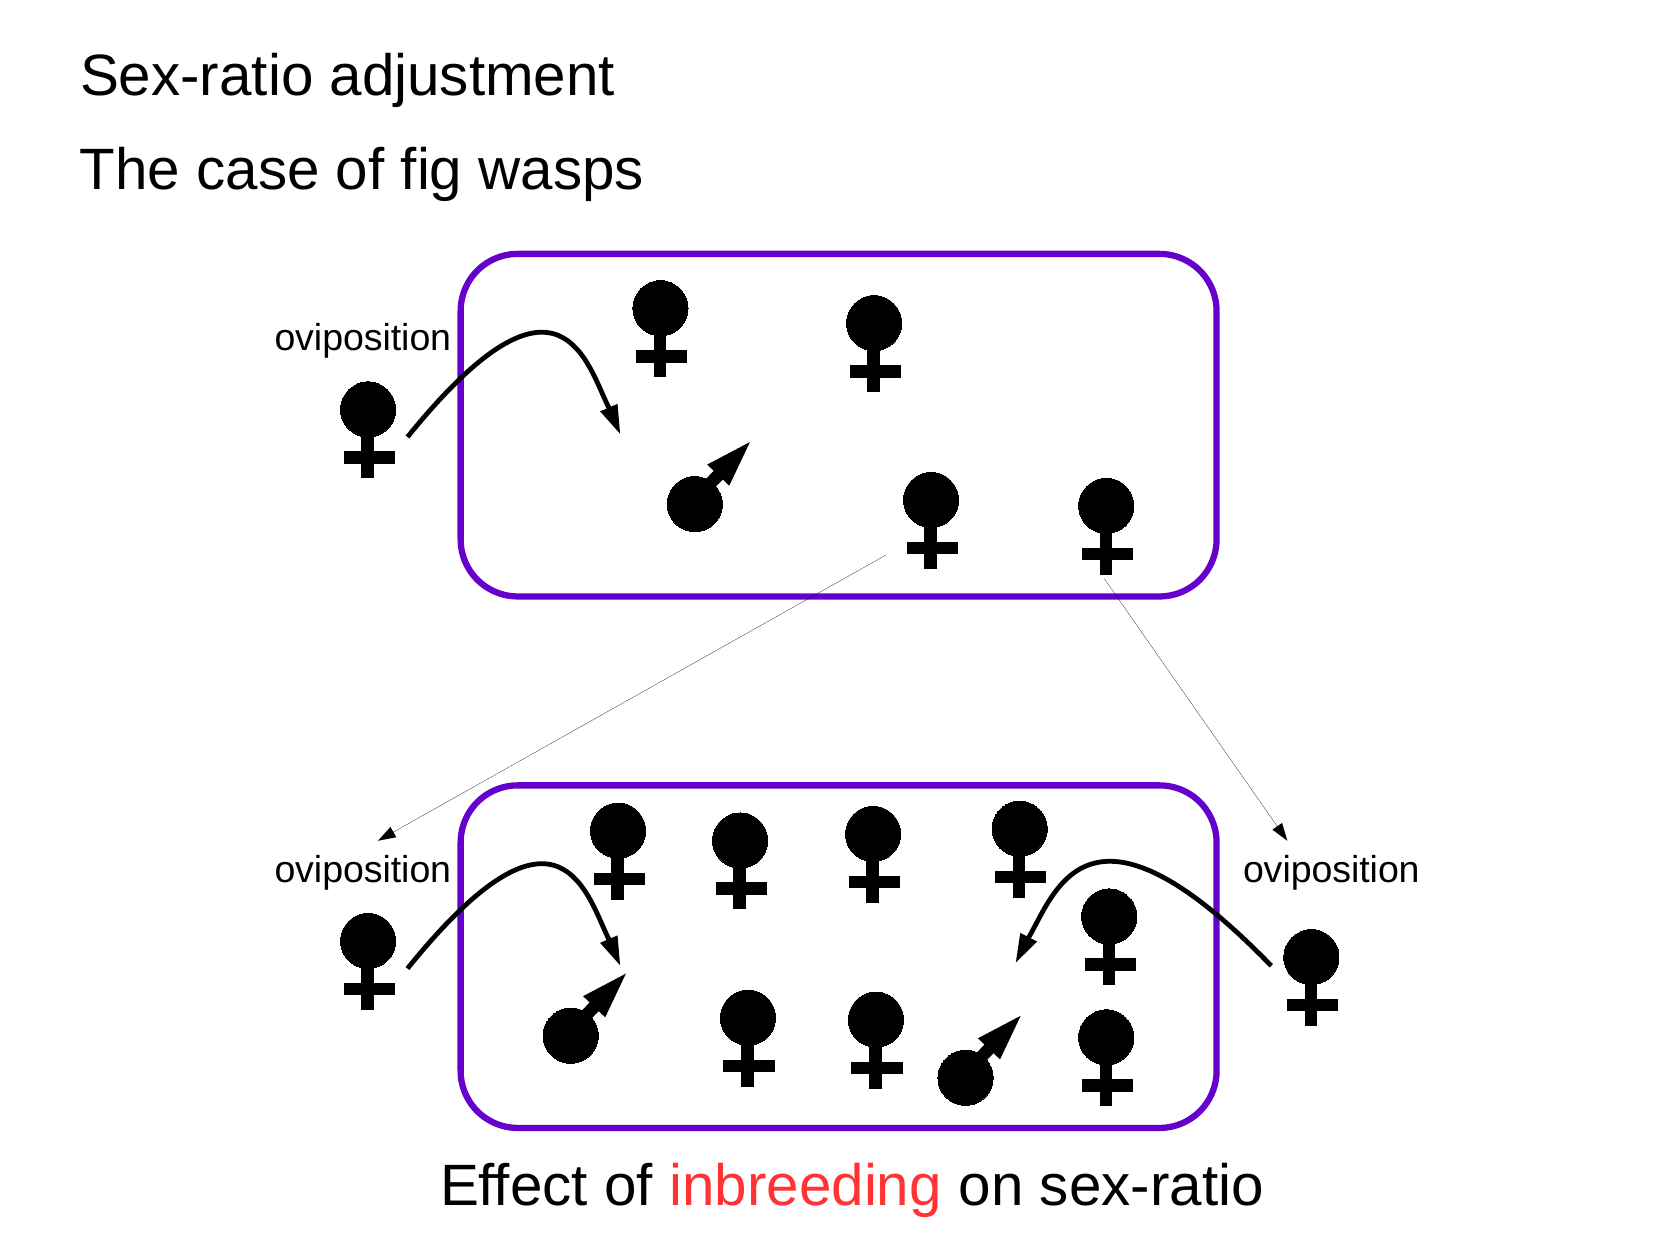

Sex-ratio adjustment
The case of fig wasps
oviposition
oviposition
oviposition
Effect of inbreeding on sex-ratio